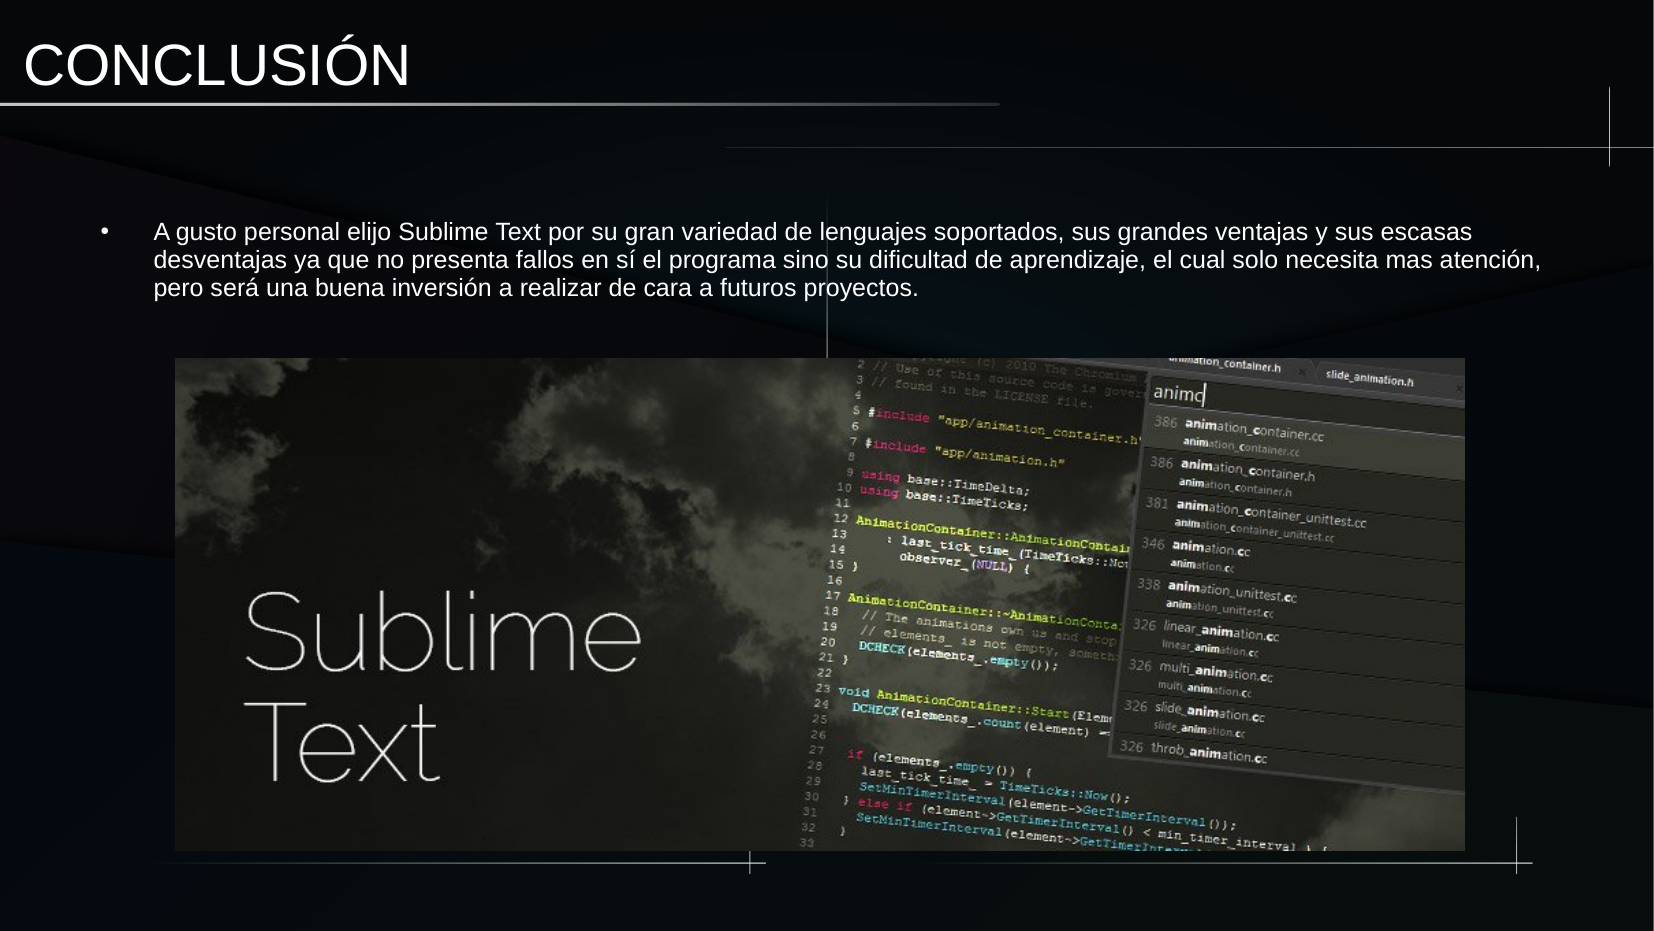

# CONCLUSIÓN
A gusto personal elijo Sublime Text por su gran variedad de lenguajes soportados, sus grandes ventajas y sus escasas desventajas ya que no presenta fallos en sí el programa sino su dificultad de aprendizaje, el cual solo necesita mas atención, pero será una buena inversión a realizar de cara a futuros proyectos.